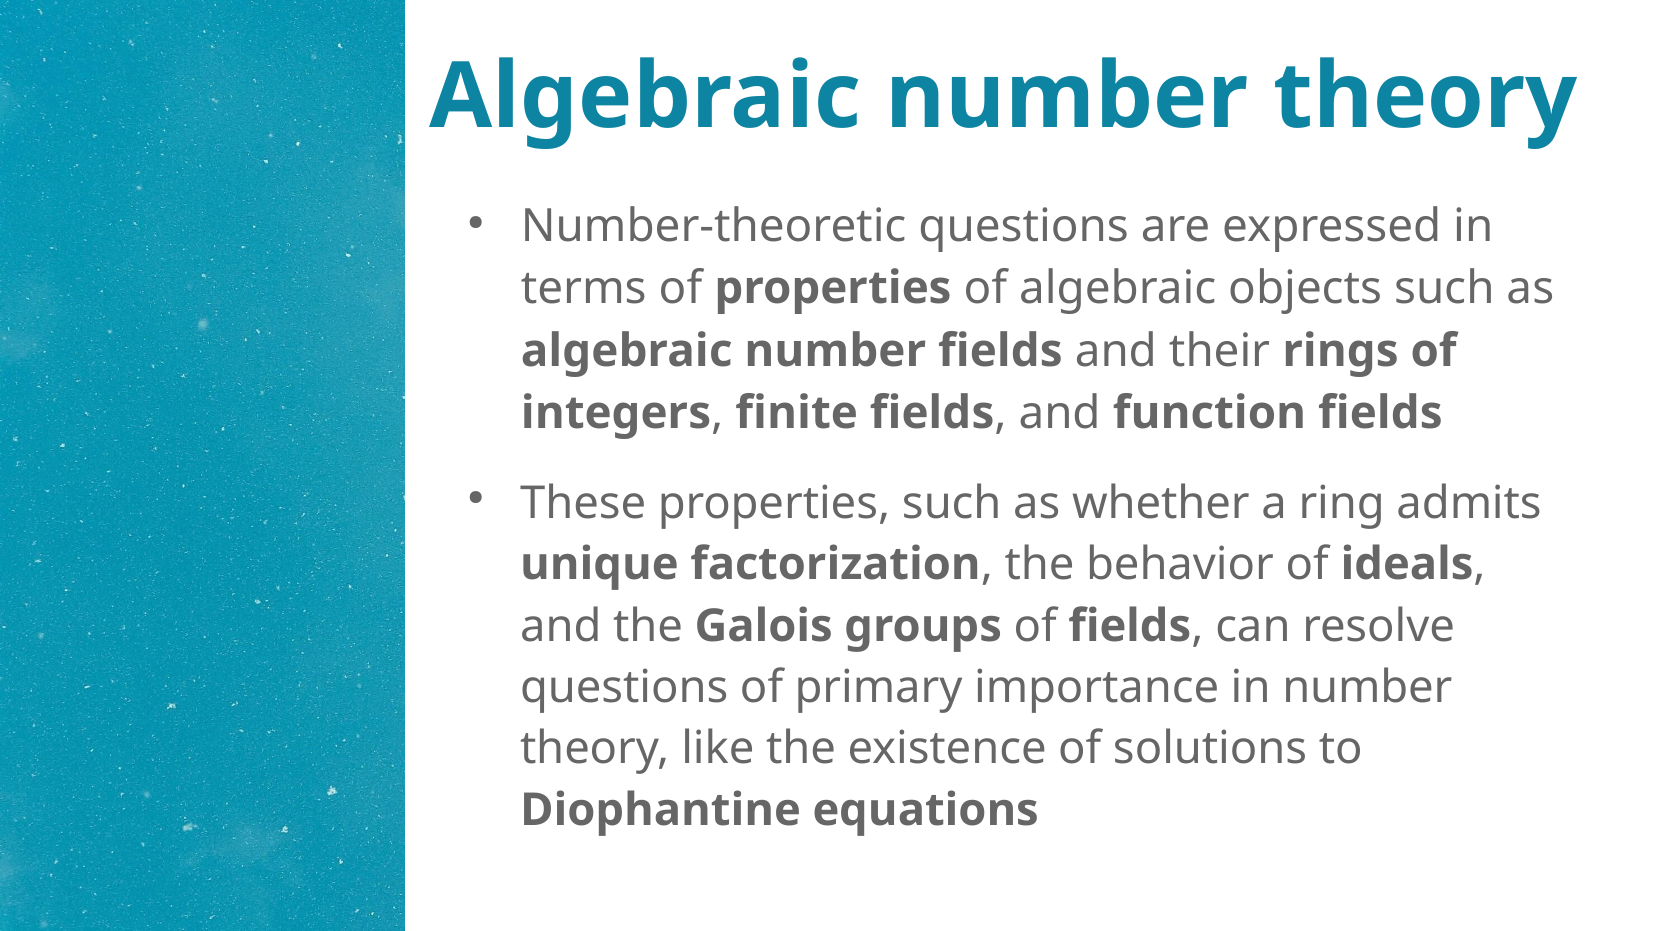

# Algebraic number theory
Number-theoretic questions are expressed in terms of properties of algebraic objects such as algebraic number fields and their rings of integers, finite fields, and function fields
These properties, such as whether a ring admits unique factorization, the behavior of ideals, and the Galois groups of fields, can resolve questions of primary importance in number theory, like the existence of solutions to Diophantine equations